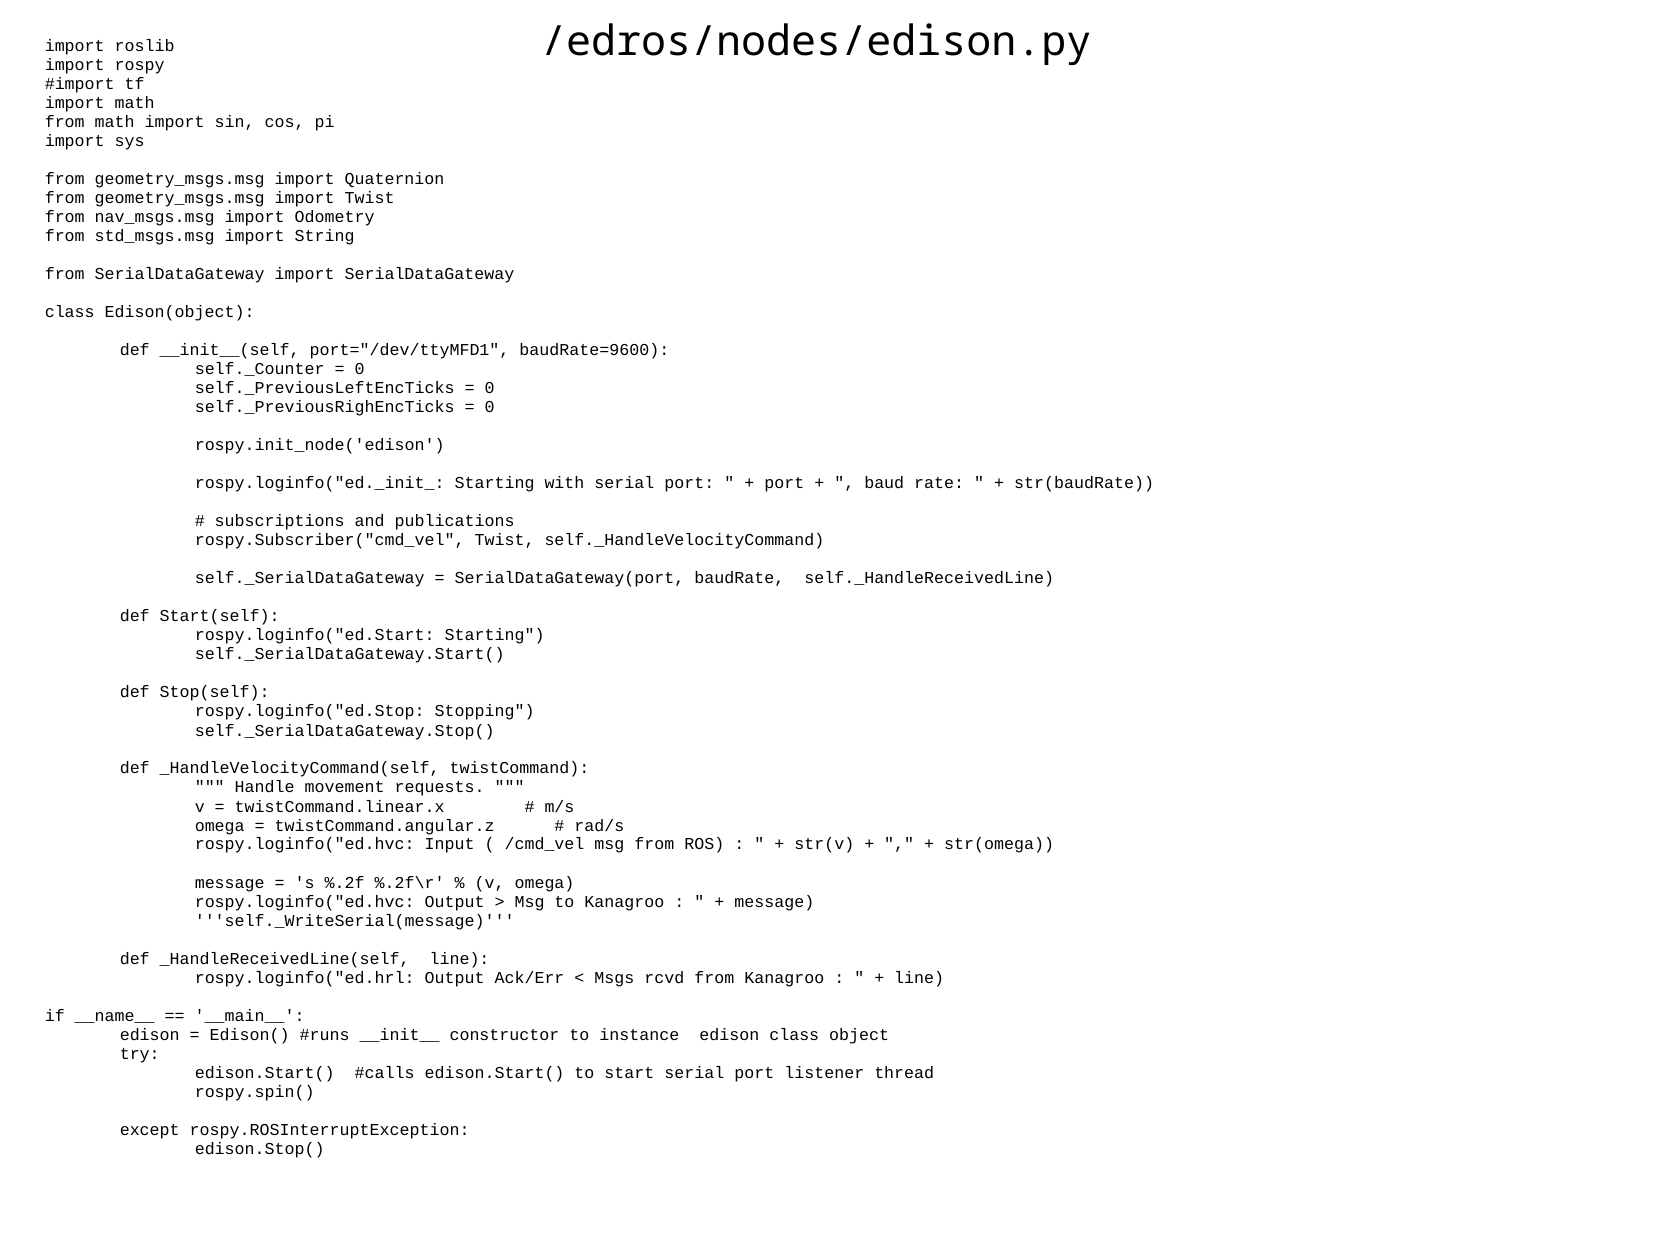

# /edros/nodes/edison.py
import roslib
import rospy
#import tf
import math
from math import sin, cos, pi
import sys
from geometry_msgs.msg import Quaternion
from geometry_msgs.msg import Twist
from nav_msgs.msg import Odometry
from std_msgs.msg import String
from SerialDataGateway import SerialDataGateway
class Edison(object):
	def __init__(self, port="/dev/ttyMFD1", baudRate=9600):
		self._Counter = 0
		self._PreviousLeftEncTicks = 0
		self._PreviousRighEncTicks = 0
		rospy.init_node('edison')
		rospy.loginfo("ed._init_: Starting with serial port: " + port + ", baud rate: " + str(baudRate))
		# subscriptions and publications
		rospy.Subscriber("cmd_vel", Twist, self._HandleVelocityCommand)
		self._SerialDataGateway = SerialDataGateway(port, baudRate, self._HandleReceivedLine)
	def Start(self):
		rospy.loginfo("ed.Start: Starting")
		self._SerialDataGateway.Start()
	def Stop(self):
		rospy.loginfo("ed.Stop: Stopping")
		self._SerialDataGateway.Stop()
	def _HandleVelocityCommand(self, twistCommand):
		""" Handle movement requests. """
		v = twistCommand.linear.x # m/s
		omega = twistCommand.angular.z # rad/s
		rospy.loginfo("ed.hvc: Input ( /cmd_vel msg from ROS) : " + str(v) + "," + str(omega))
		message = 's %.2f %.2f\r' % (v, omega)
		rospy.loginfo("ed.hvc: Output > Msg to Kanagroo : " + message)
		'''self._WriteSerial(message)'''
	def _HandleReceivedLine(self, line):
		rospy.loginfo("ed.hrl: Output Ack/Err < Msgs rcvd from Kanagroo : " + line)
if __name__ == '__main__':
	edison = Edison() #runs __init__ constructor to instance edison class object
	try:
		edison.Start() #calls edison.Start() to start serial port listener thread
		rospy.spin()
	except rospy.ROSInterruptException:
		edison.Stop()